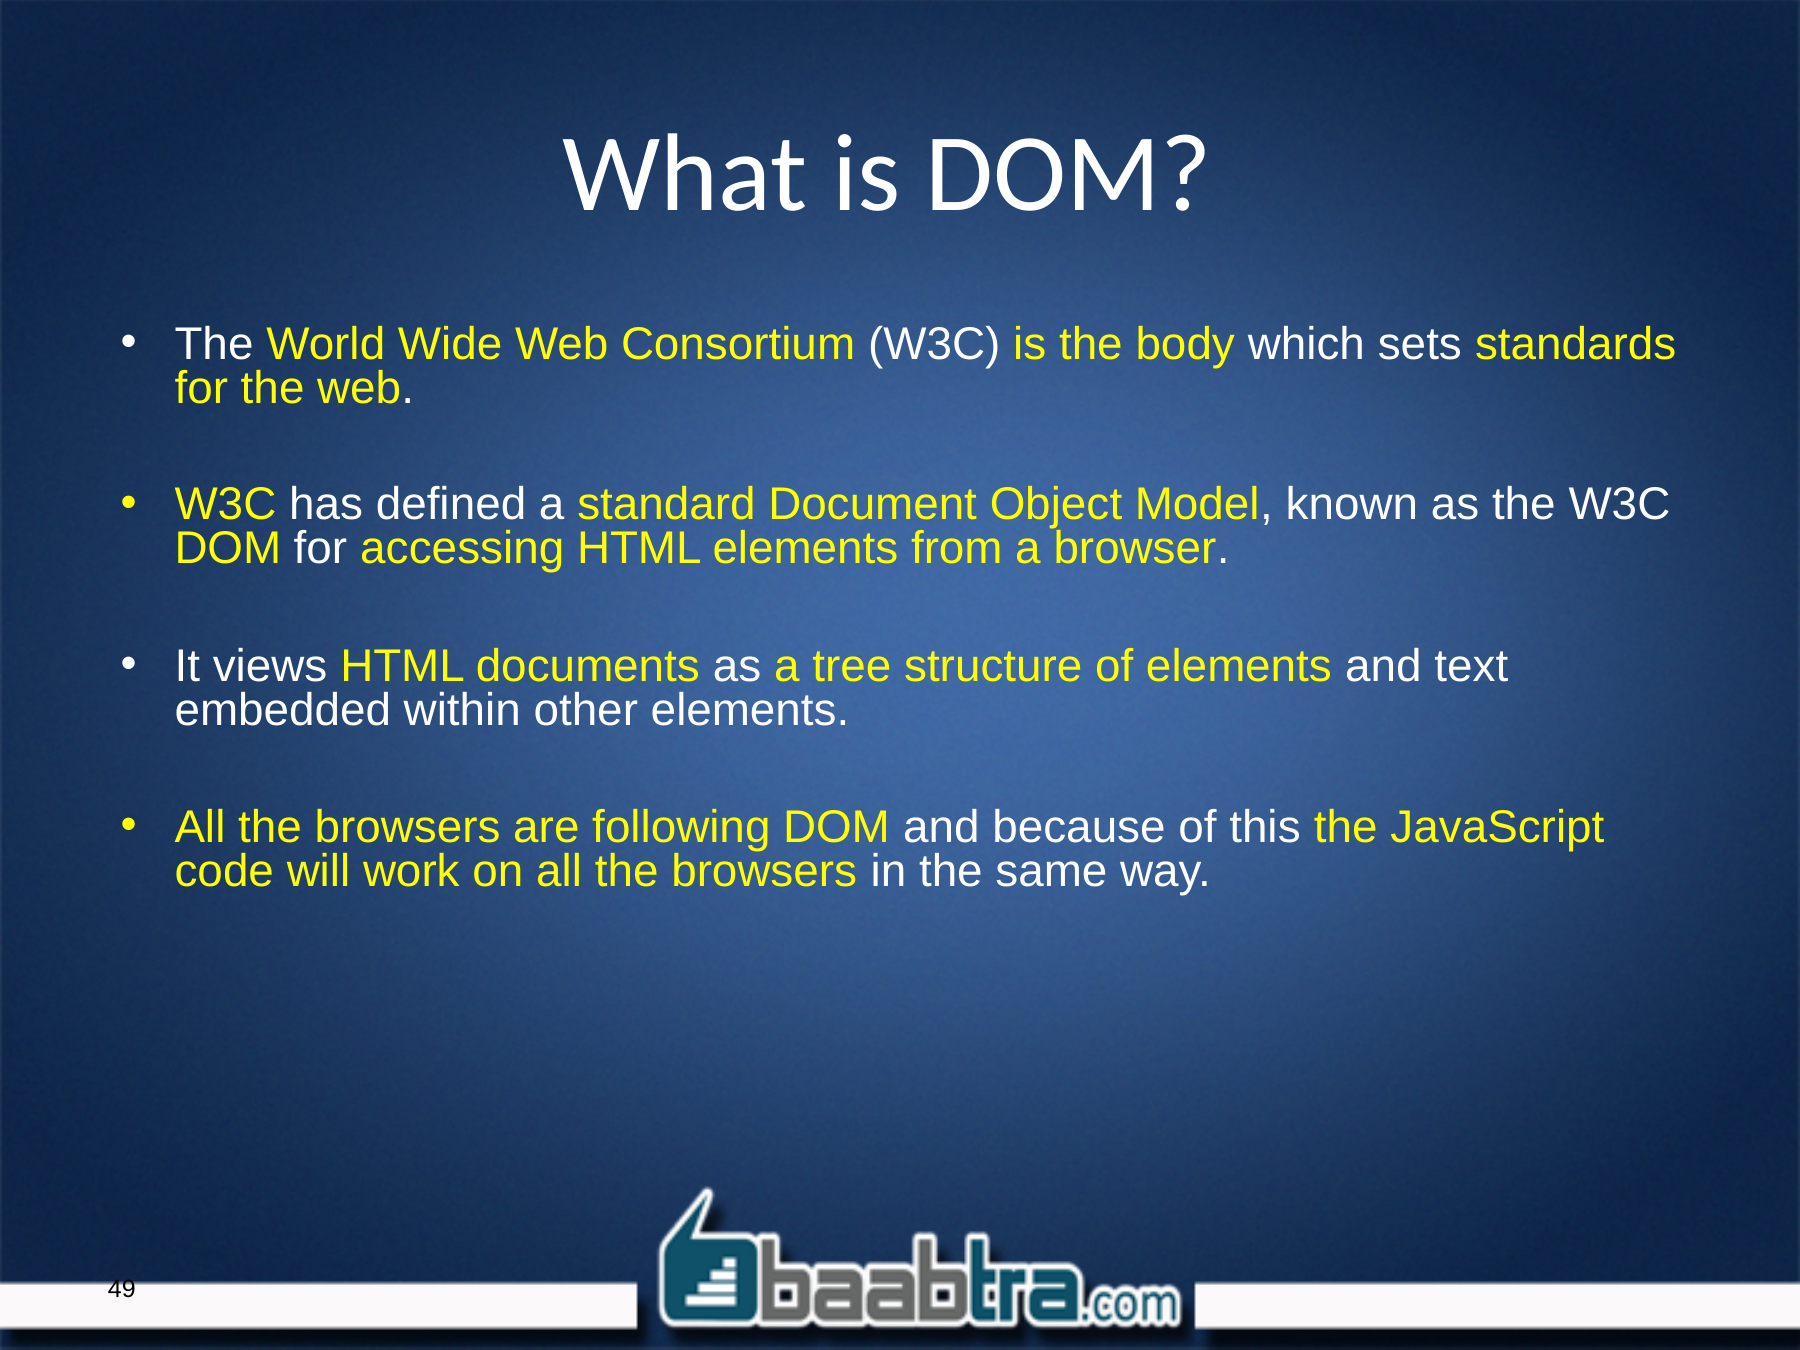

# What is DOM?
The World Wide Web Consortium (W3C) is the body which sets standards for the web.
W3C has defined a standard Document Object Model, known as the W3C DOM for accessing HTML elements from a browser.
It views HTML documents as a tree structure of elements and text embedded within other elements.
All the browsers are following DOM and because of this the JavaScript code will work on all the browsers in the same way.